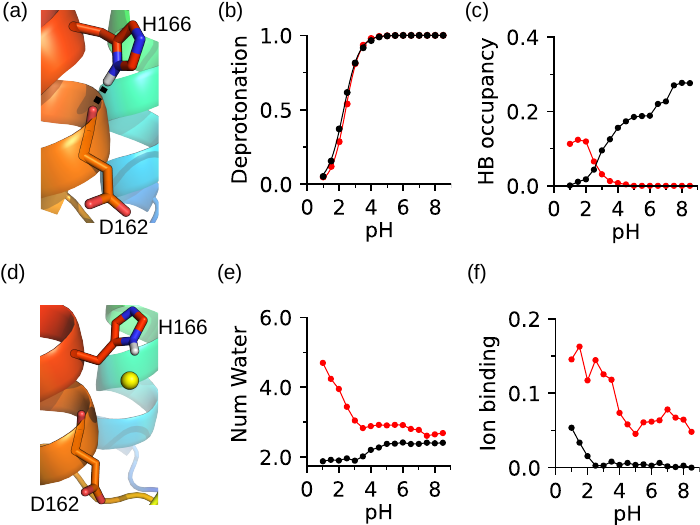

(a)
(b)
(c)
H166
D162
(e)
(f)
(d)
H166
D162